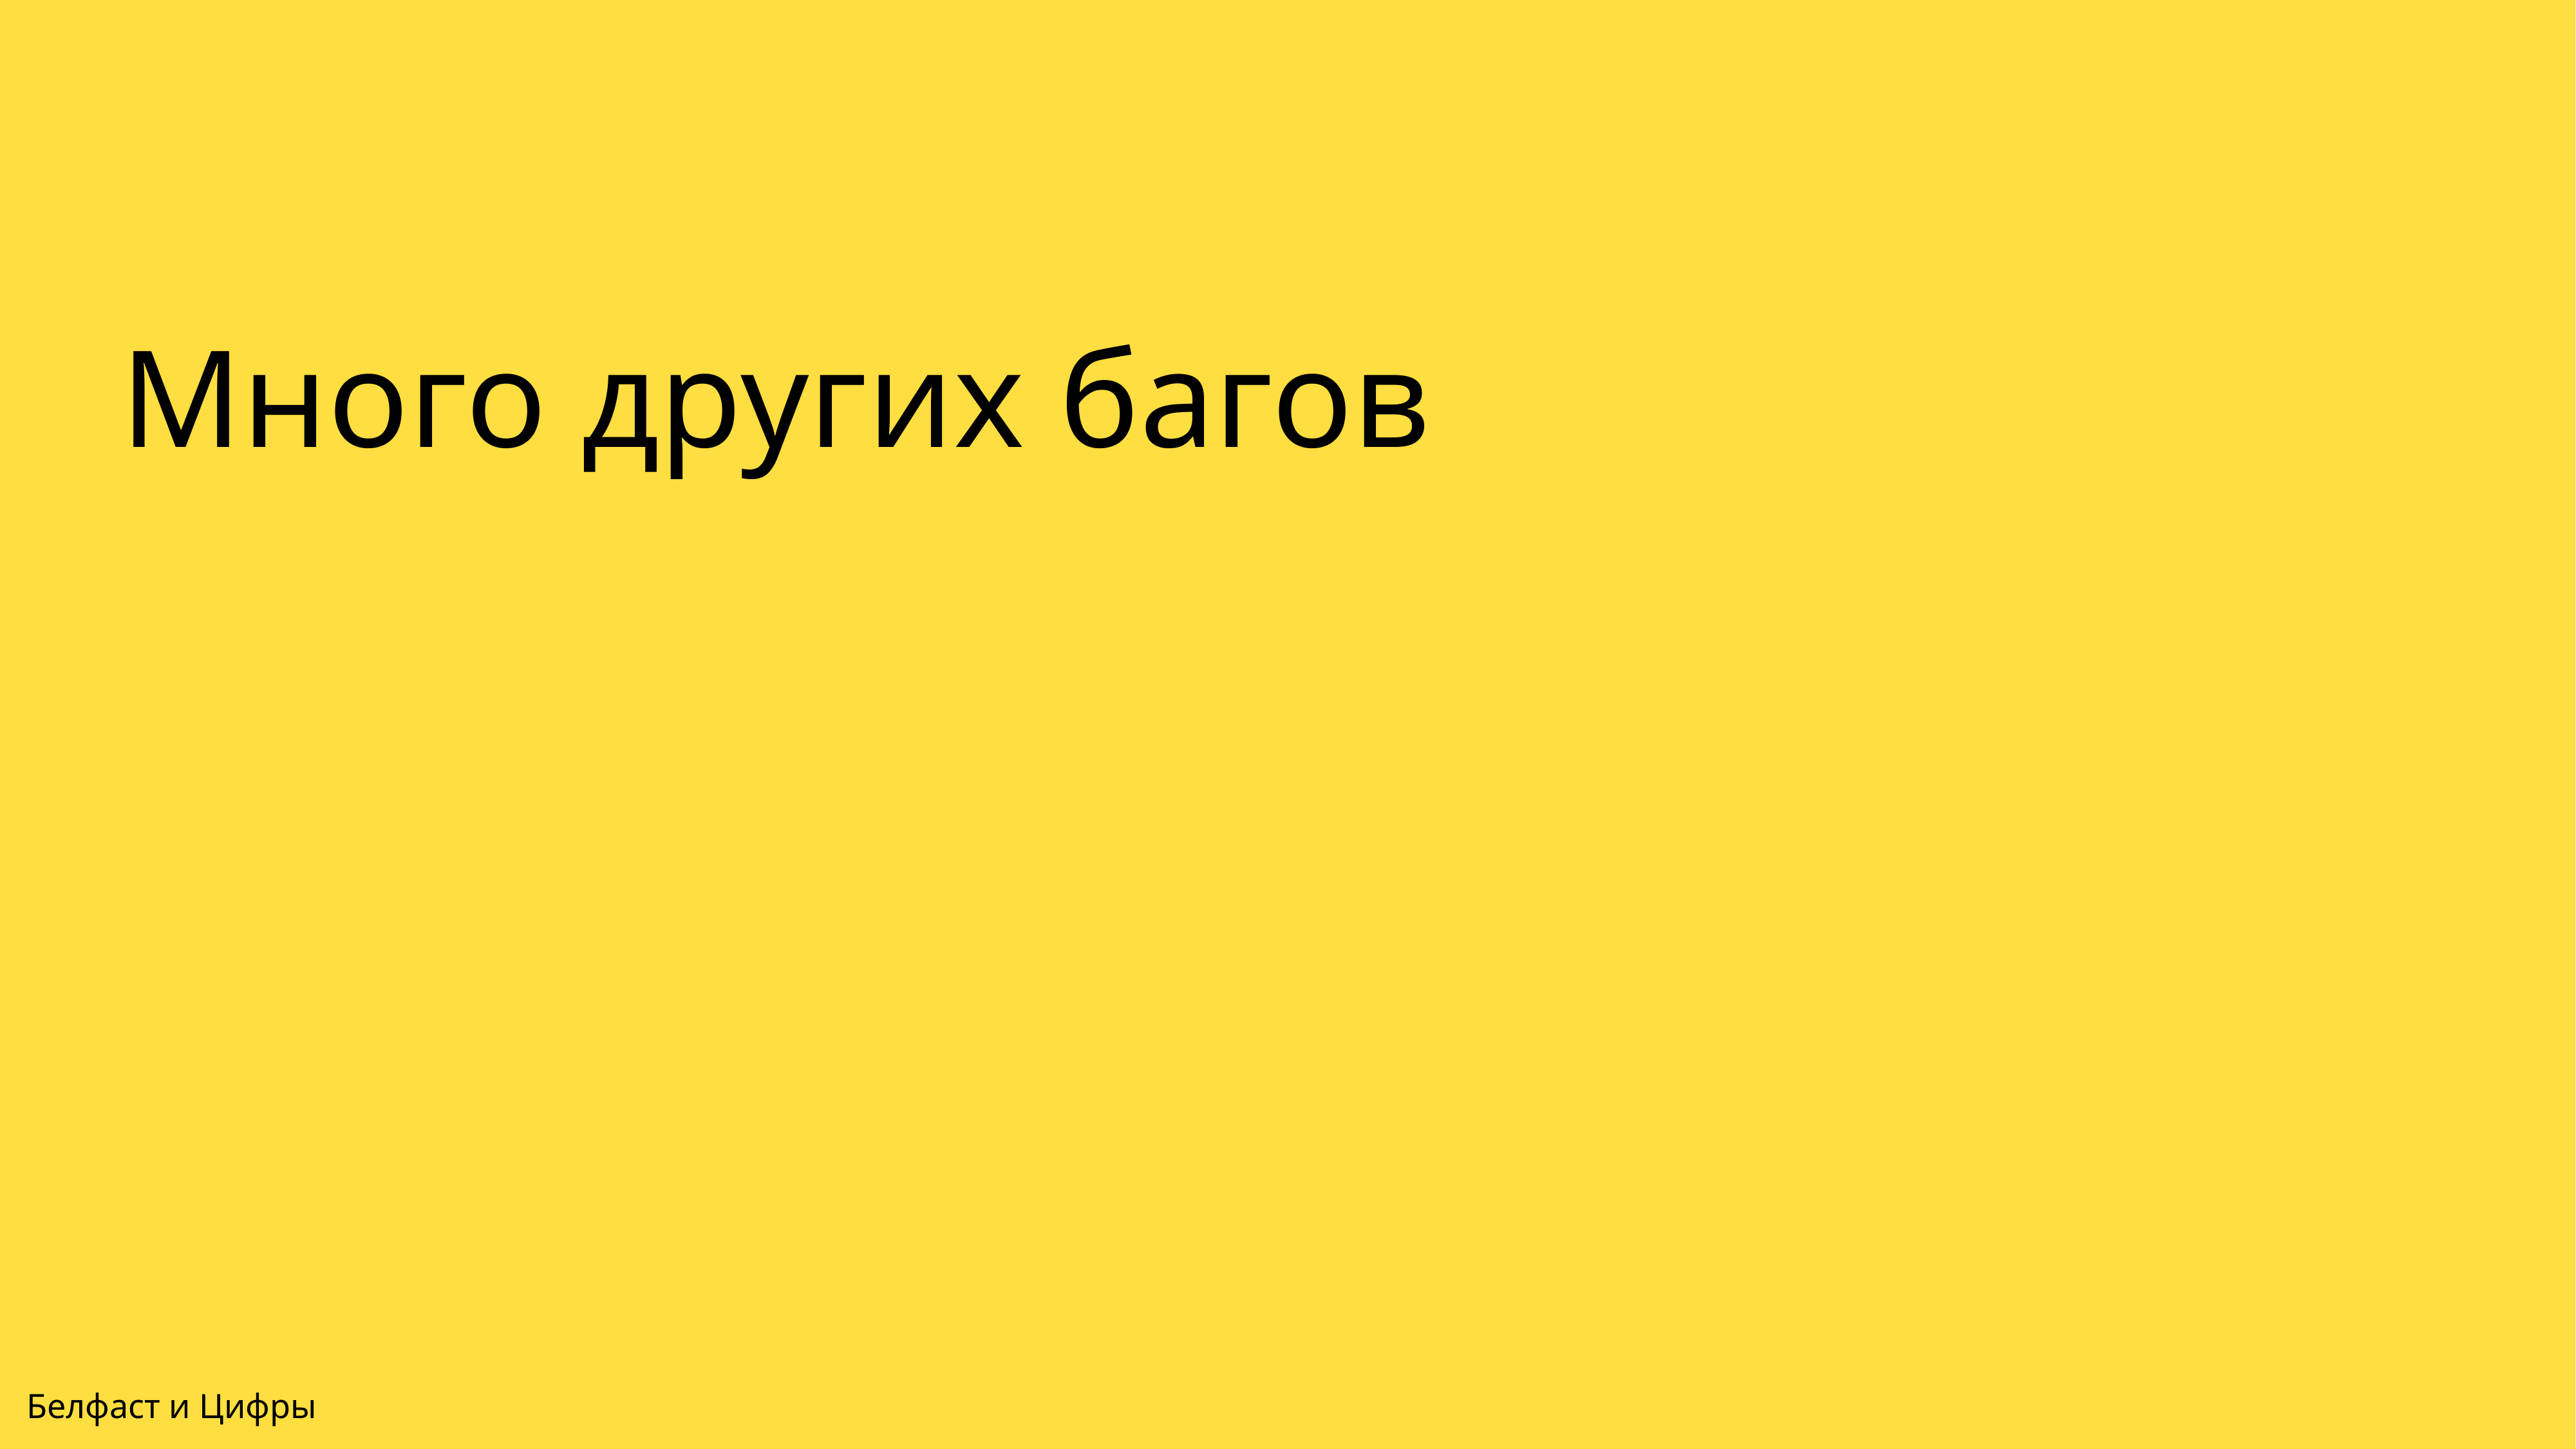

# Много других багов
Белфаст и Цифры